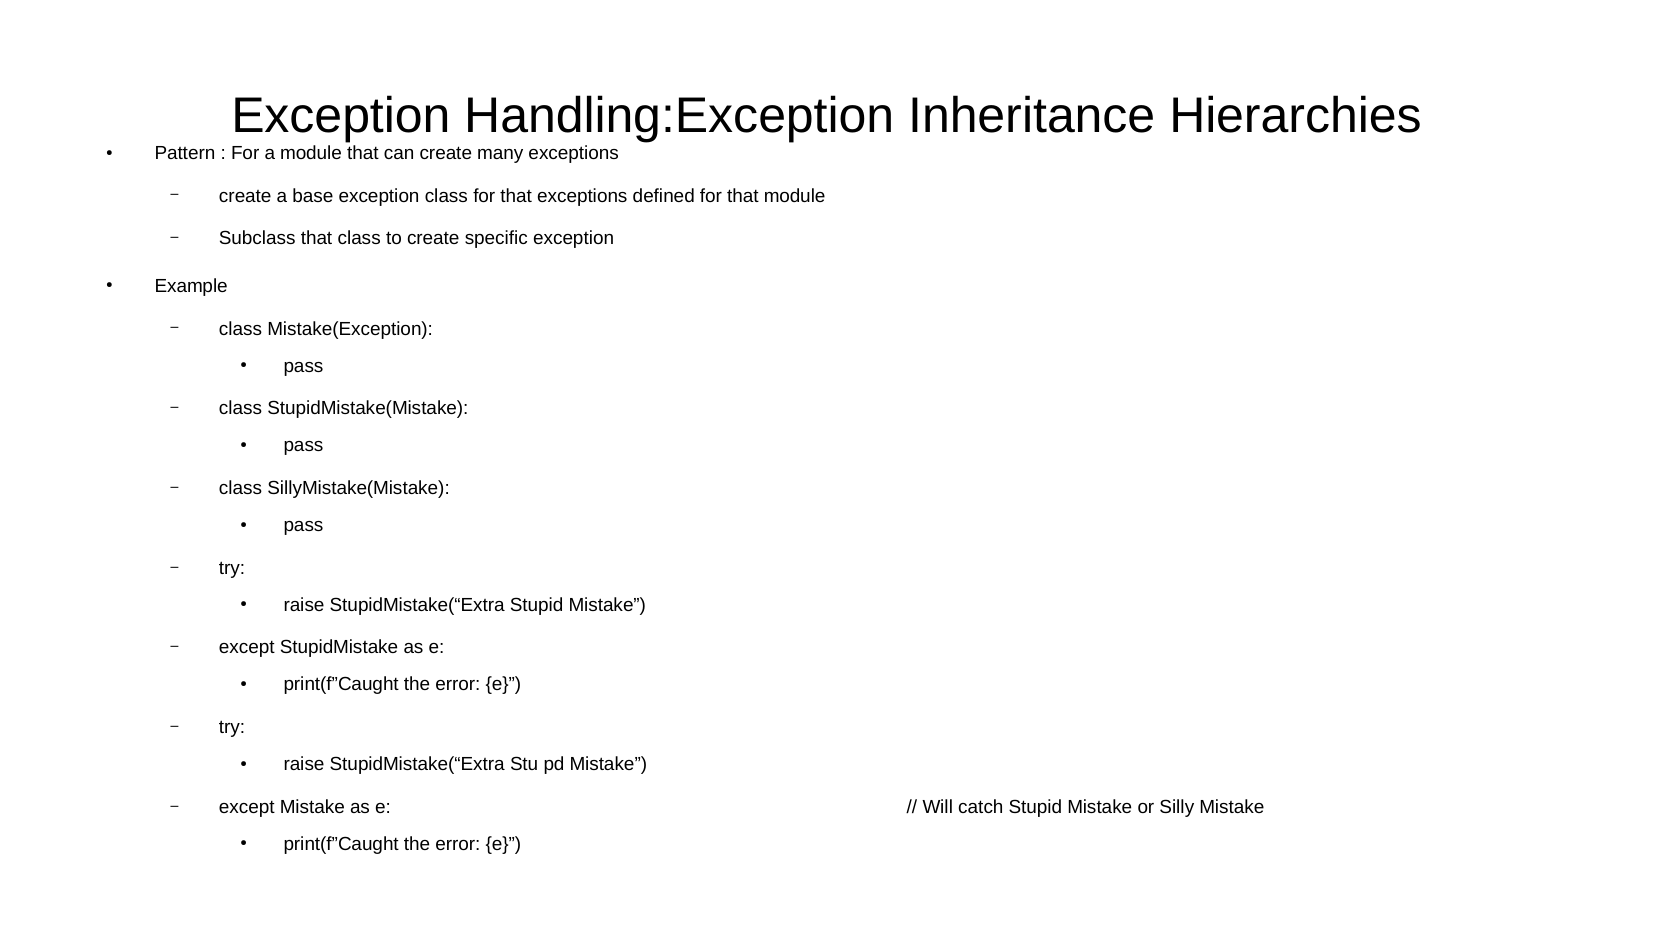

# Exception Handling:Exception Inheritance Hierarchies
Pattern : For a module that can create many exceptions
create a base exception class for that exceptions defined for that module
Subclass that class to create specific exception
Example
class Mistake(Exception):
pass
class StupidMistake(Mistake):
pass
class SillyMistake(Mistake):
pass
try:
raise StupidMistake(“Extra Stupid Mistake”)
except StupidMistake as e:
print(f”Caught the error: {e}”)
try:
raise StupidMistake(“Extra Stu pd Mistake”)
except Mistake as e:					 		 	 	 	 	 	 	 // Will catch Stupid Mistake or Silly Mistake
print(f”Caught the error: {e}”)